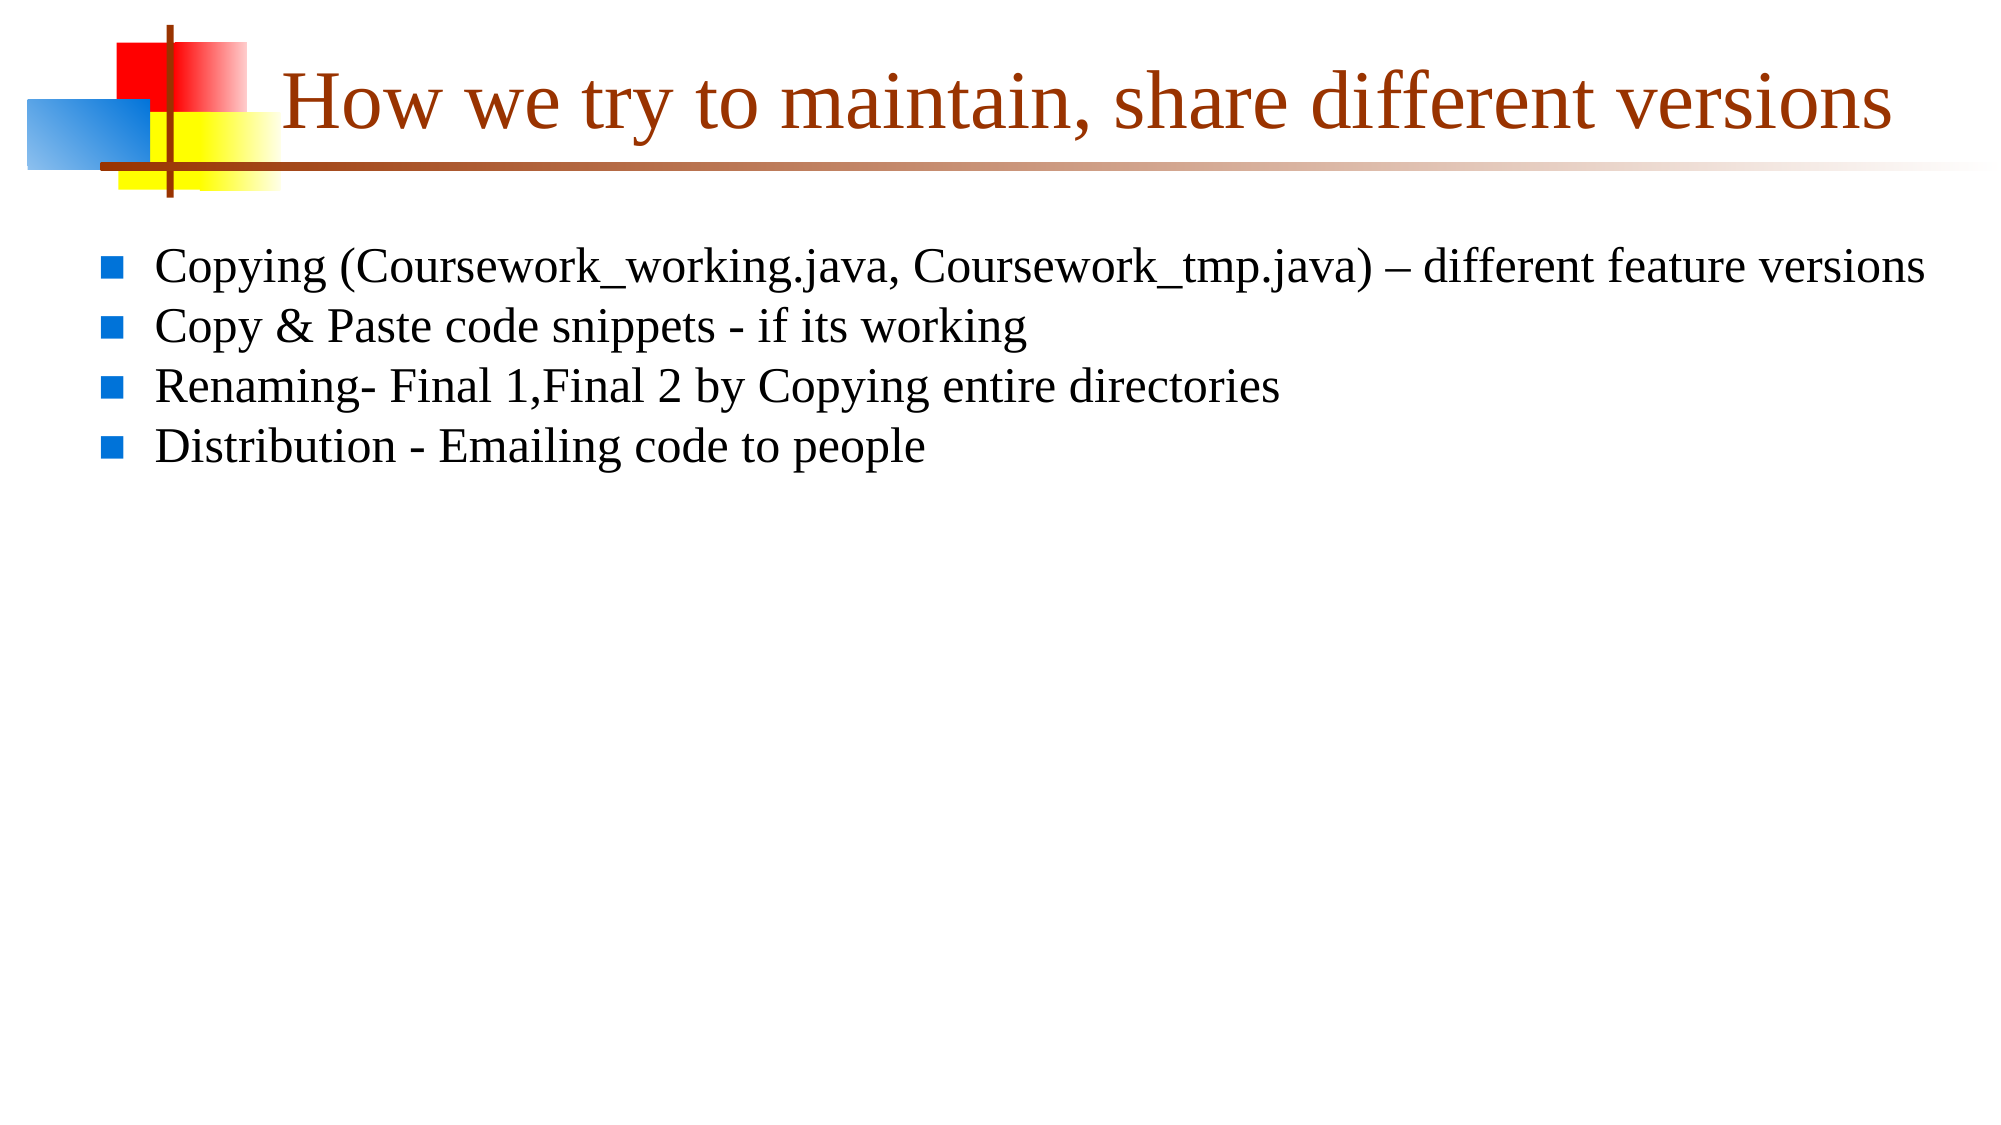

How we try to maintain, share different versions
# Copying (Coursework_working.java, Coursework_tmp.java) – different feature versions
Copy & Paste code snippets - if its working
Renaming- Final 1,Final 2 by Copying entire directories
Distribution - Emailing code to people